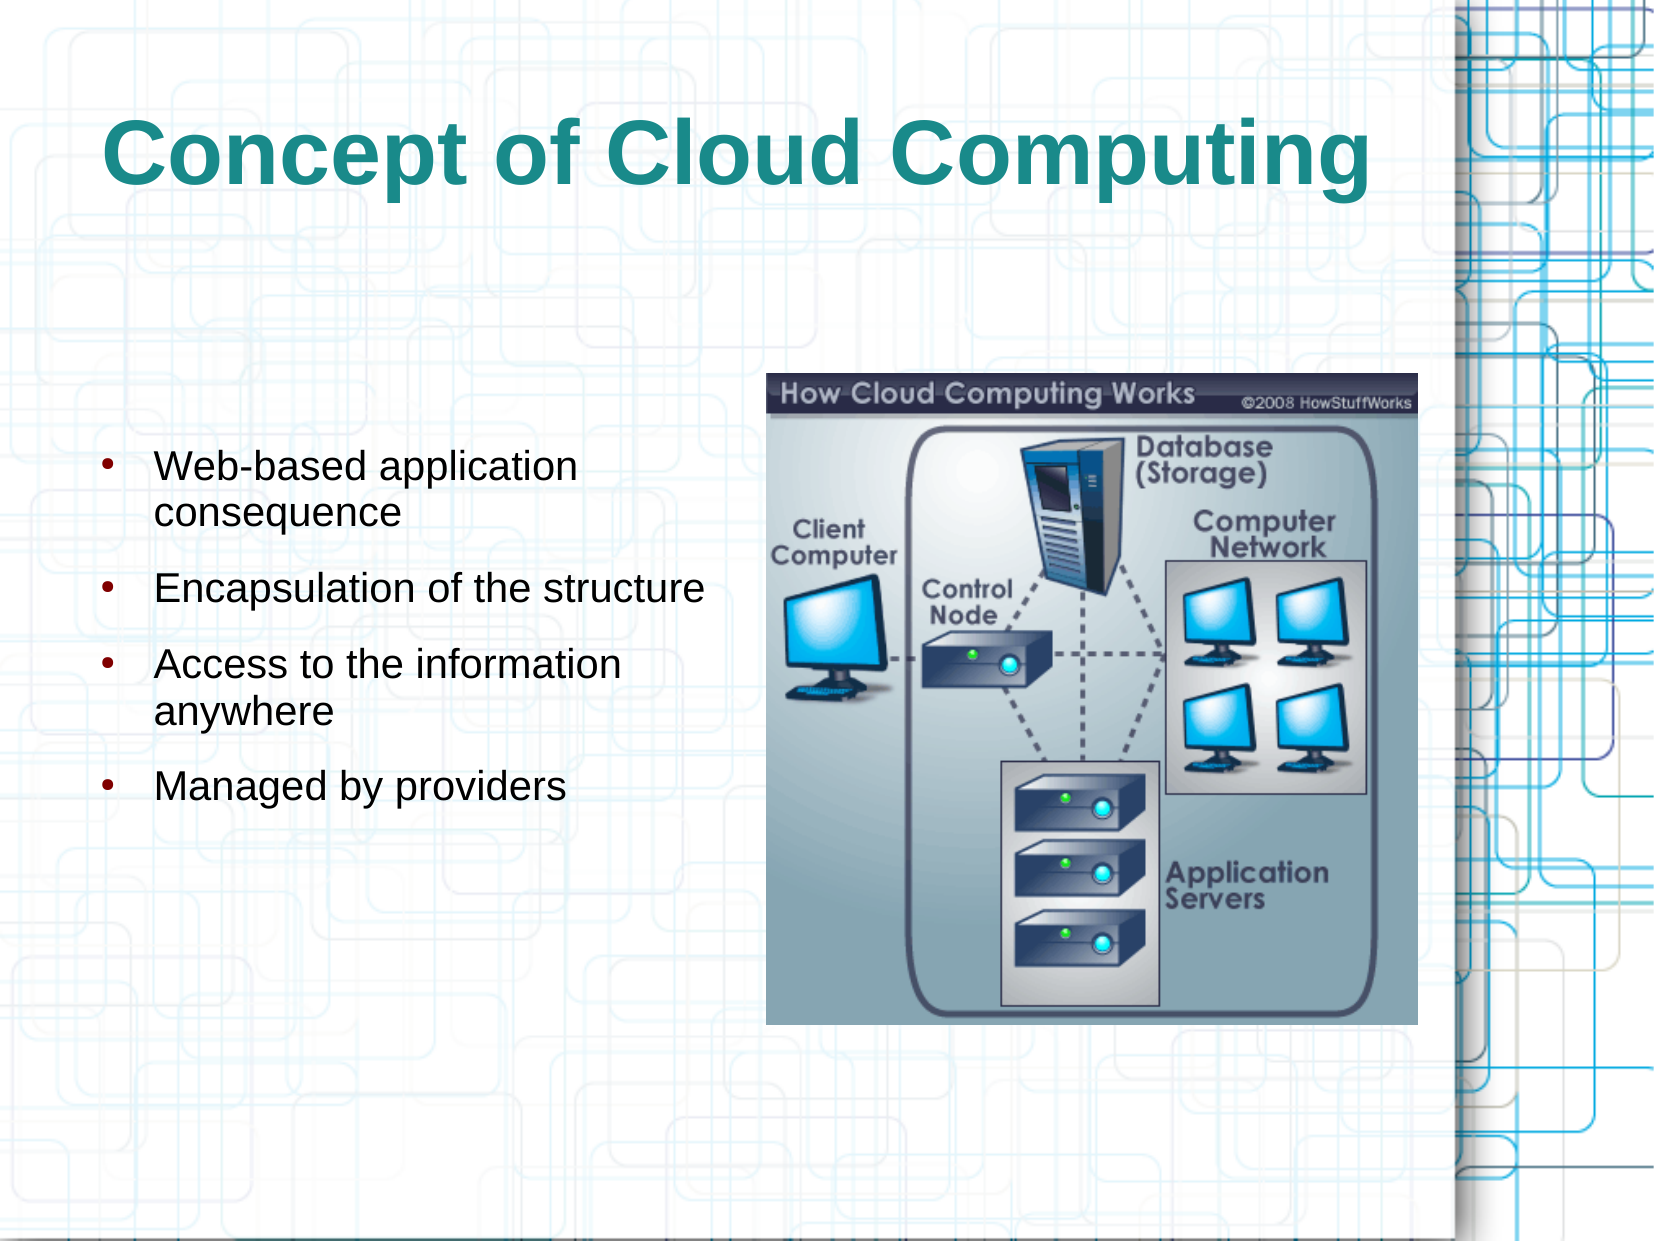

# Concept of Cloud Computing
Web-based application consequence
Encapsulation of the structure
Access to the information anywhere
Managed by providers